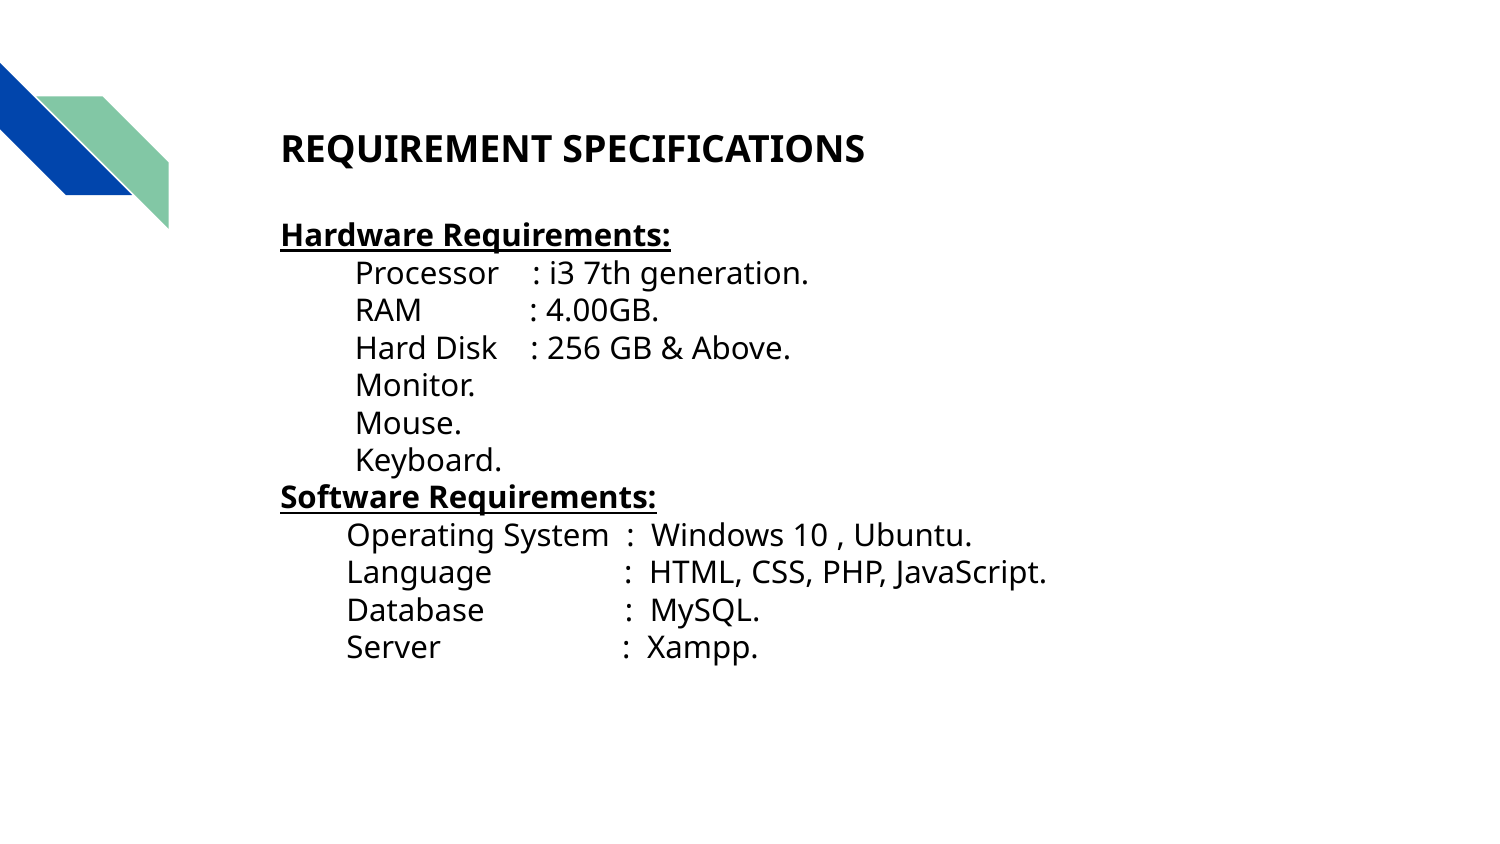

REQUIREMENT SPECIFICATIONS
Hardware Requirements:
 Processor : i3 7th generation.
 RAM : 4.00GB.
 Hard Disk : 256 GB & Above.
 Monitor.
 Mouse.
 Keyboard.
Software Requirements:
 Operating System : Windows 10 , Ubuntu.
 Language : HTML, CSS, PHP, JavaScript.
 Database : MySQL.
 Server : Xampp.